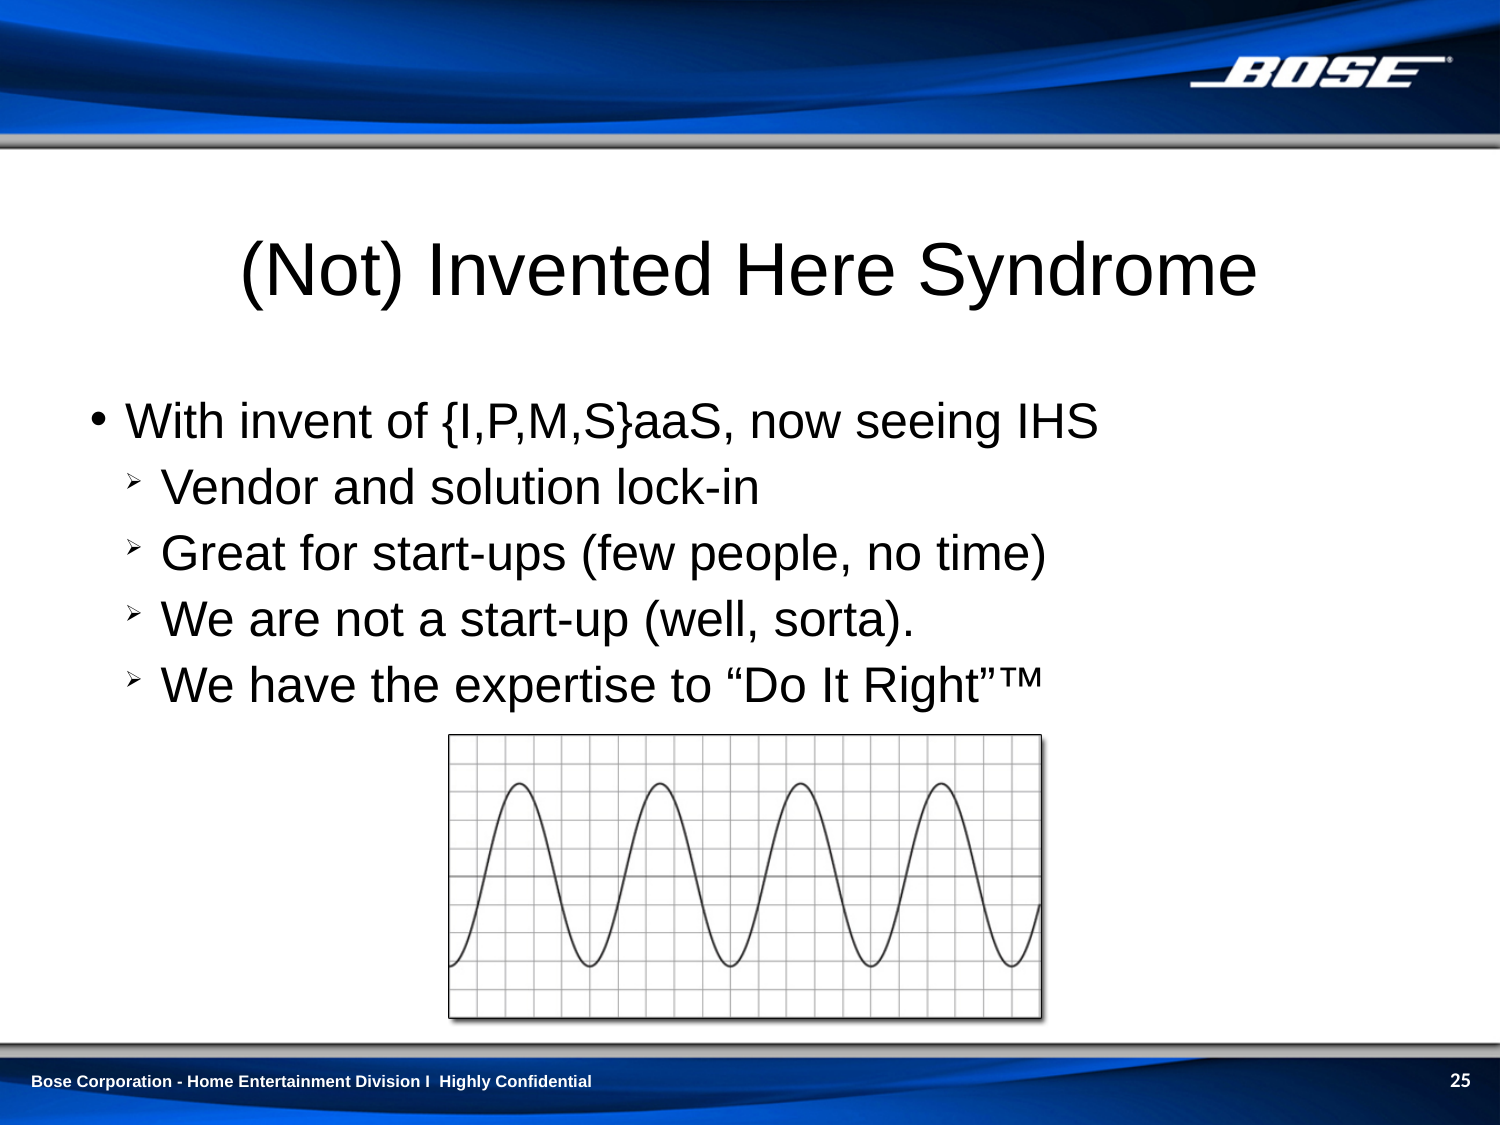

(Not) Invented Here Syndrome
With invent of {I,P,M,S}aaS, now seeing IHS
Vendor and solution lock-in
Great for start-ups (few people, no time)
We are not a start-up (well, sorta).
We have the expertise to “Do It Right”™